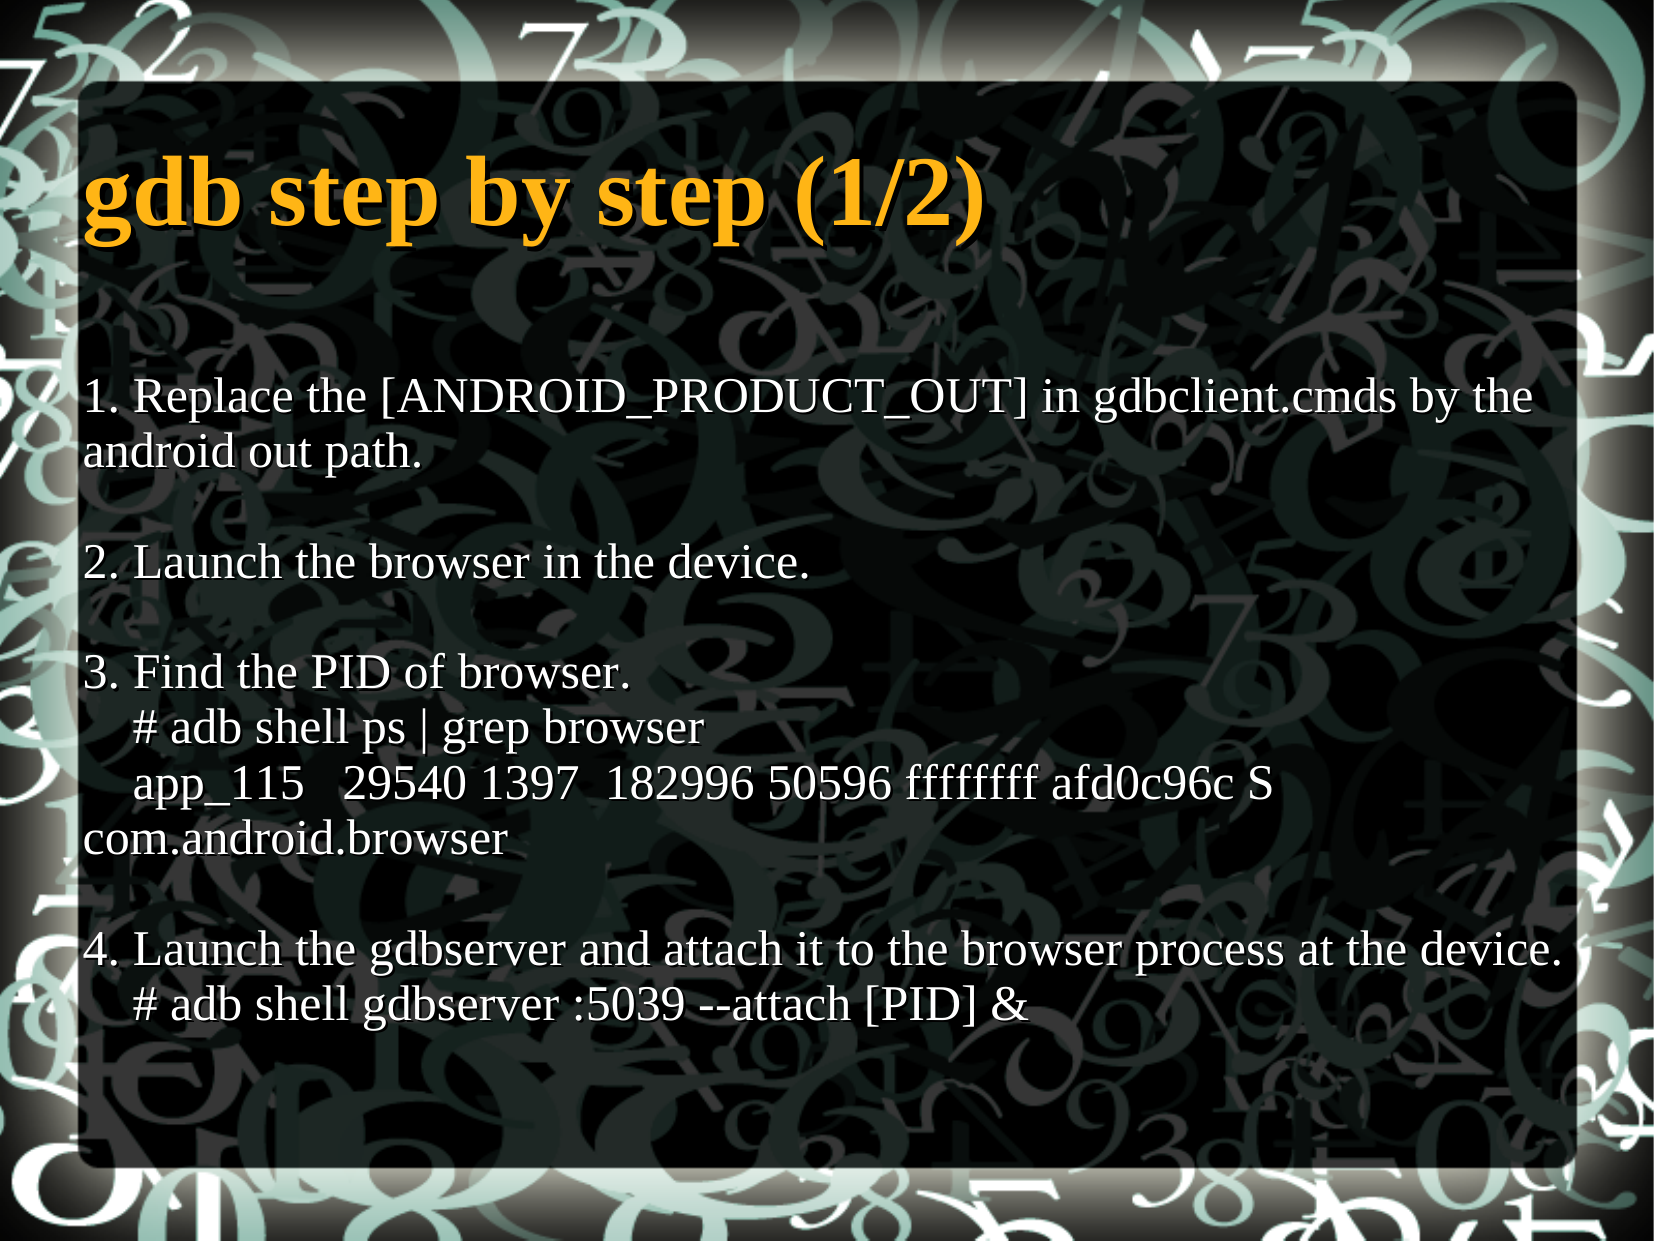

# gdb step by step (1/2)
1. Replace the [ANDROID_PRODUCT_OUT] in gdbclient.cmds by the android out path.
2. Launch the browser in the device.
3. Find the PID of browser.
 # adb shell ps | grep browser
 app_115 29540 1397 182996 50596 ffffffff afd0c96c S com.android.browser
4. Launch the gdbserver and attach it to the browser process at the device.
 # adb shell gdbserver :5039 --attach [PID] &